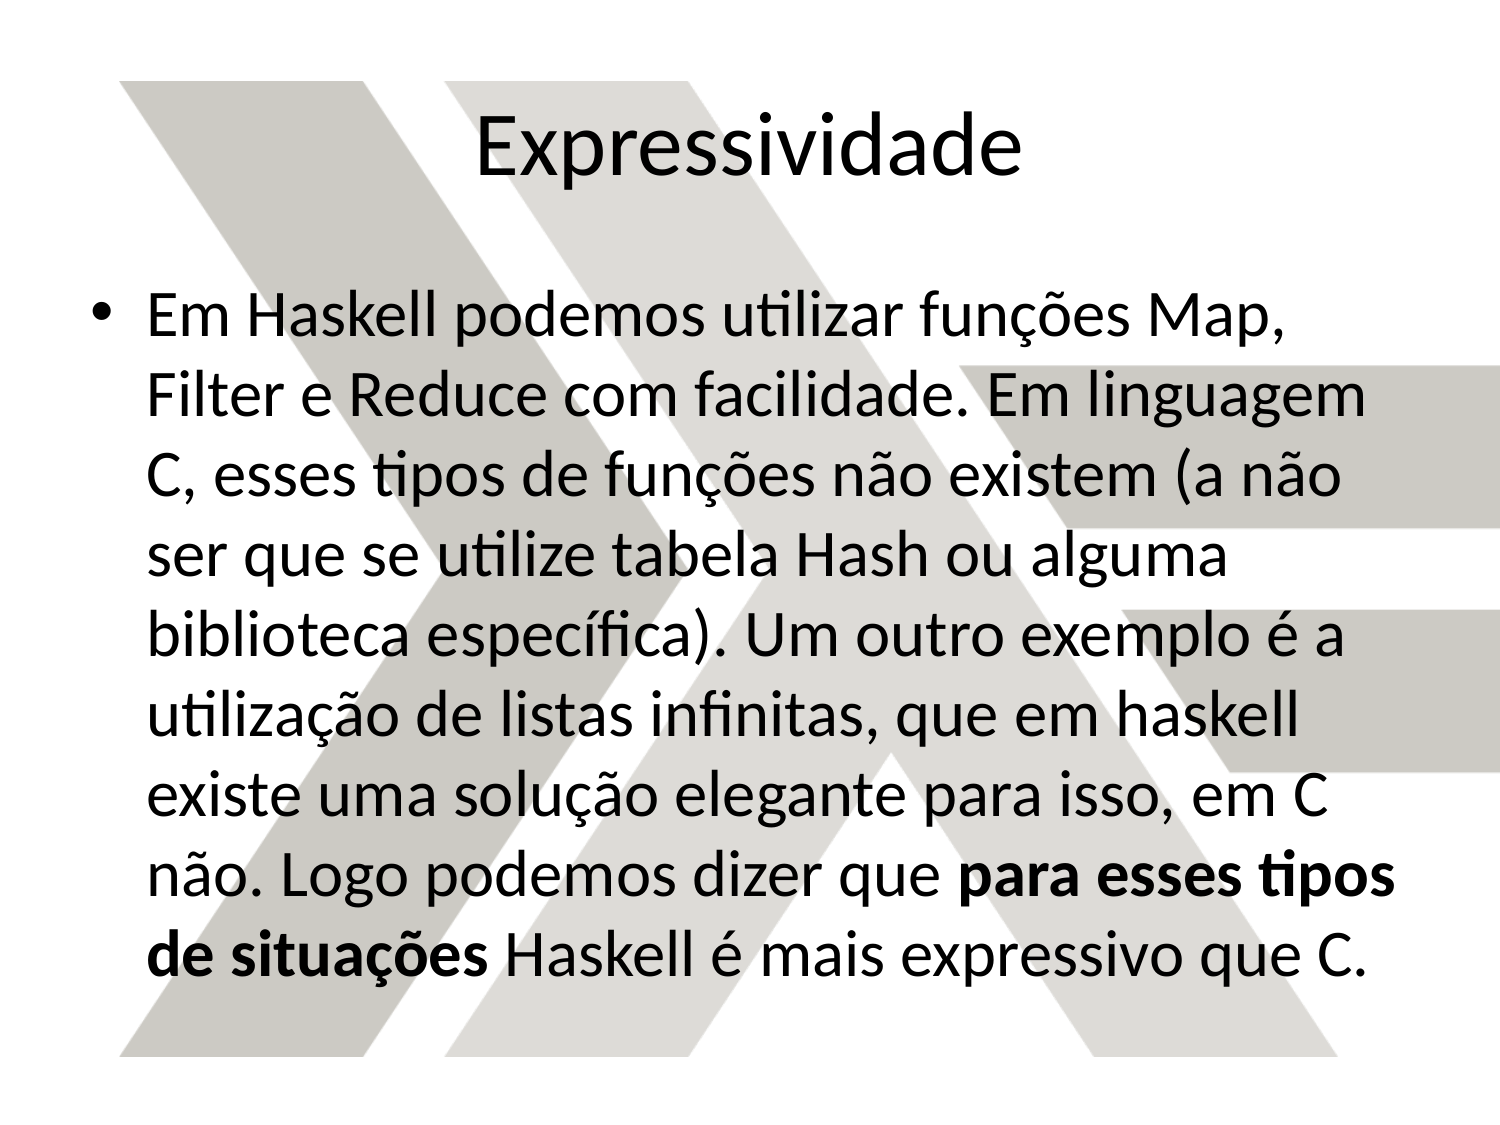

# Expressividade
Em Haskell podemos utilizar funções Map, Filter e Reduce com facilidade. Em linguagem C, esses tipos de funções não existem (a não ser que se utilize tabela Hash ou alguma biblioteca específica). Um outro exemplo é a utilização de listas infinitas, que em haskell existe uma solução elegante para isso, em C não. Logo podemos dizer que para esses tipos de situações Haskell é mais expressivo que C.